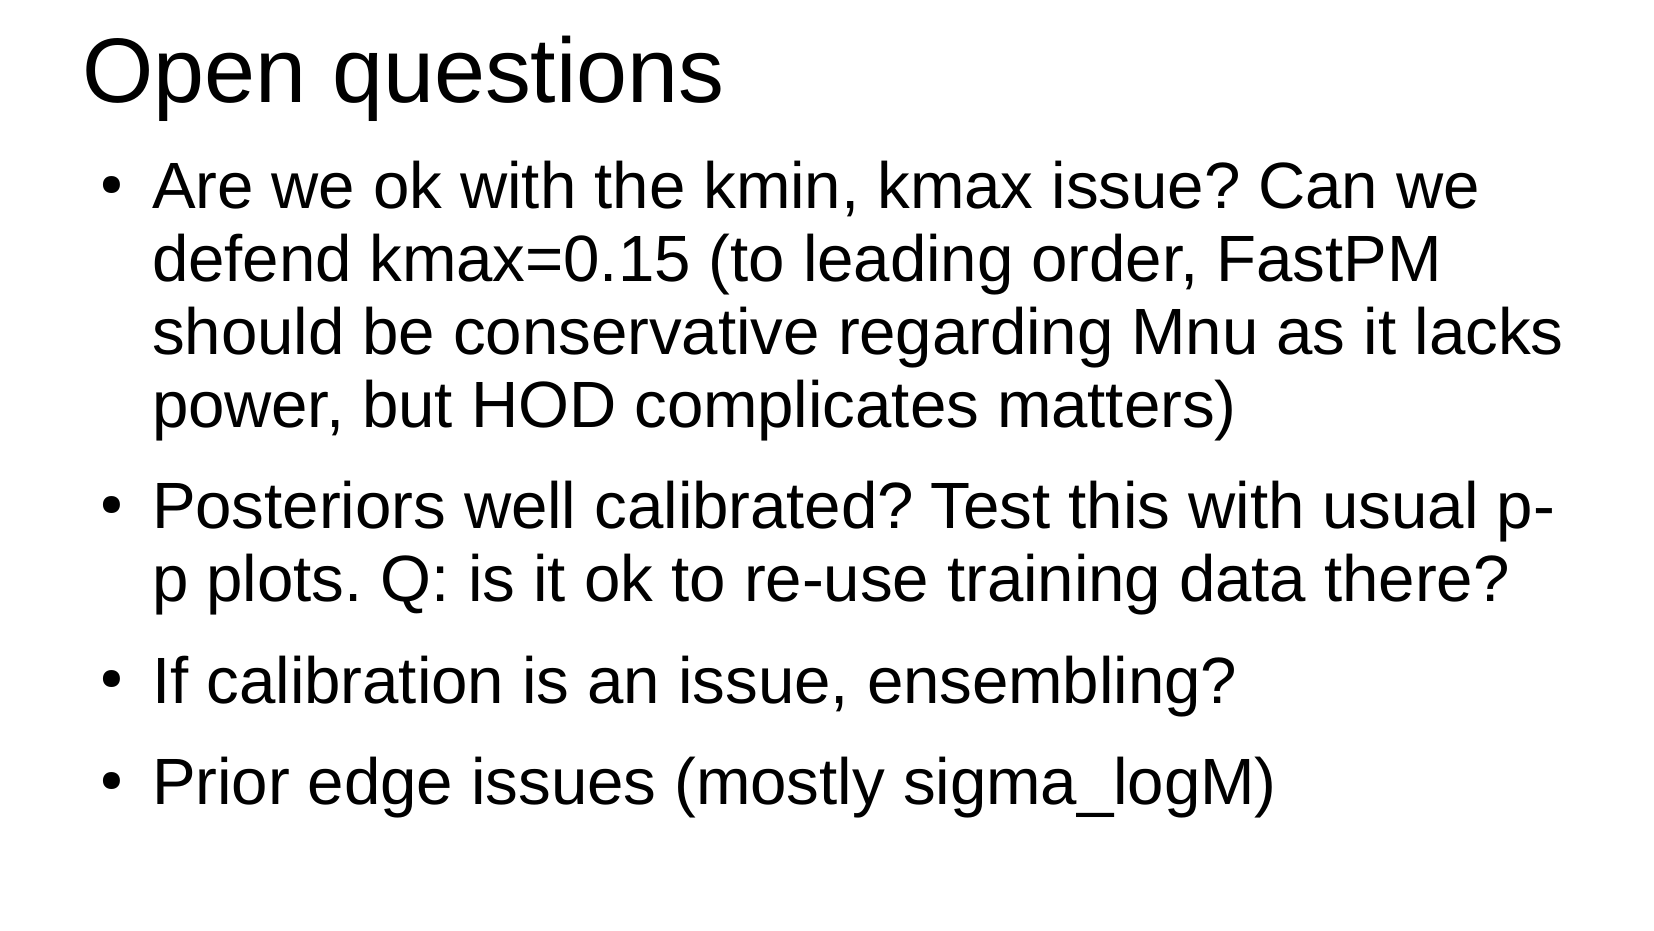

# Open questions
Are we ok with the kmin, kmax issue? Can we defend kmax=0.15 (to leading order, FastPM should be conservative regarding Mnu as it lacks power, but HOD complicates matters)
Posteriors well calibrated? Test this with usual p-p plots. Q: is it ok to re-use training data there?
If calibration is an issue, ensembling?
Prior edge issues (mostly sigma_logM)